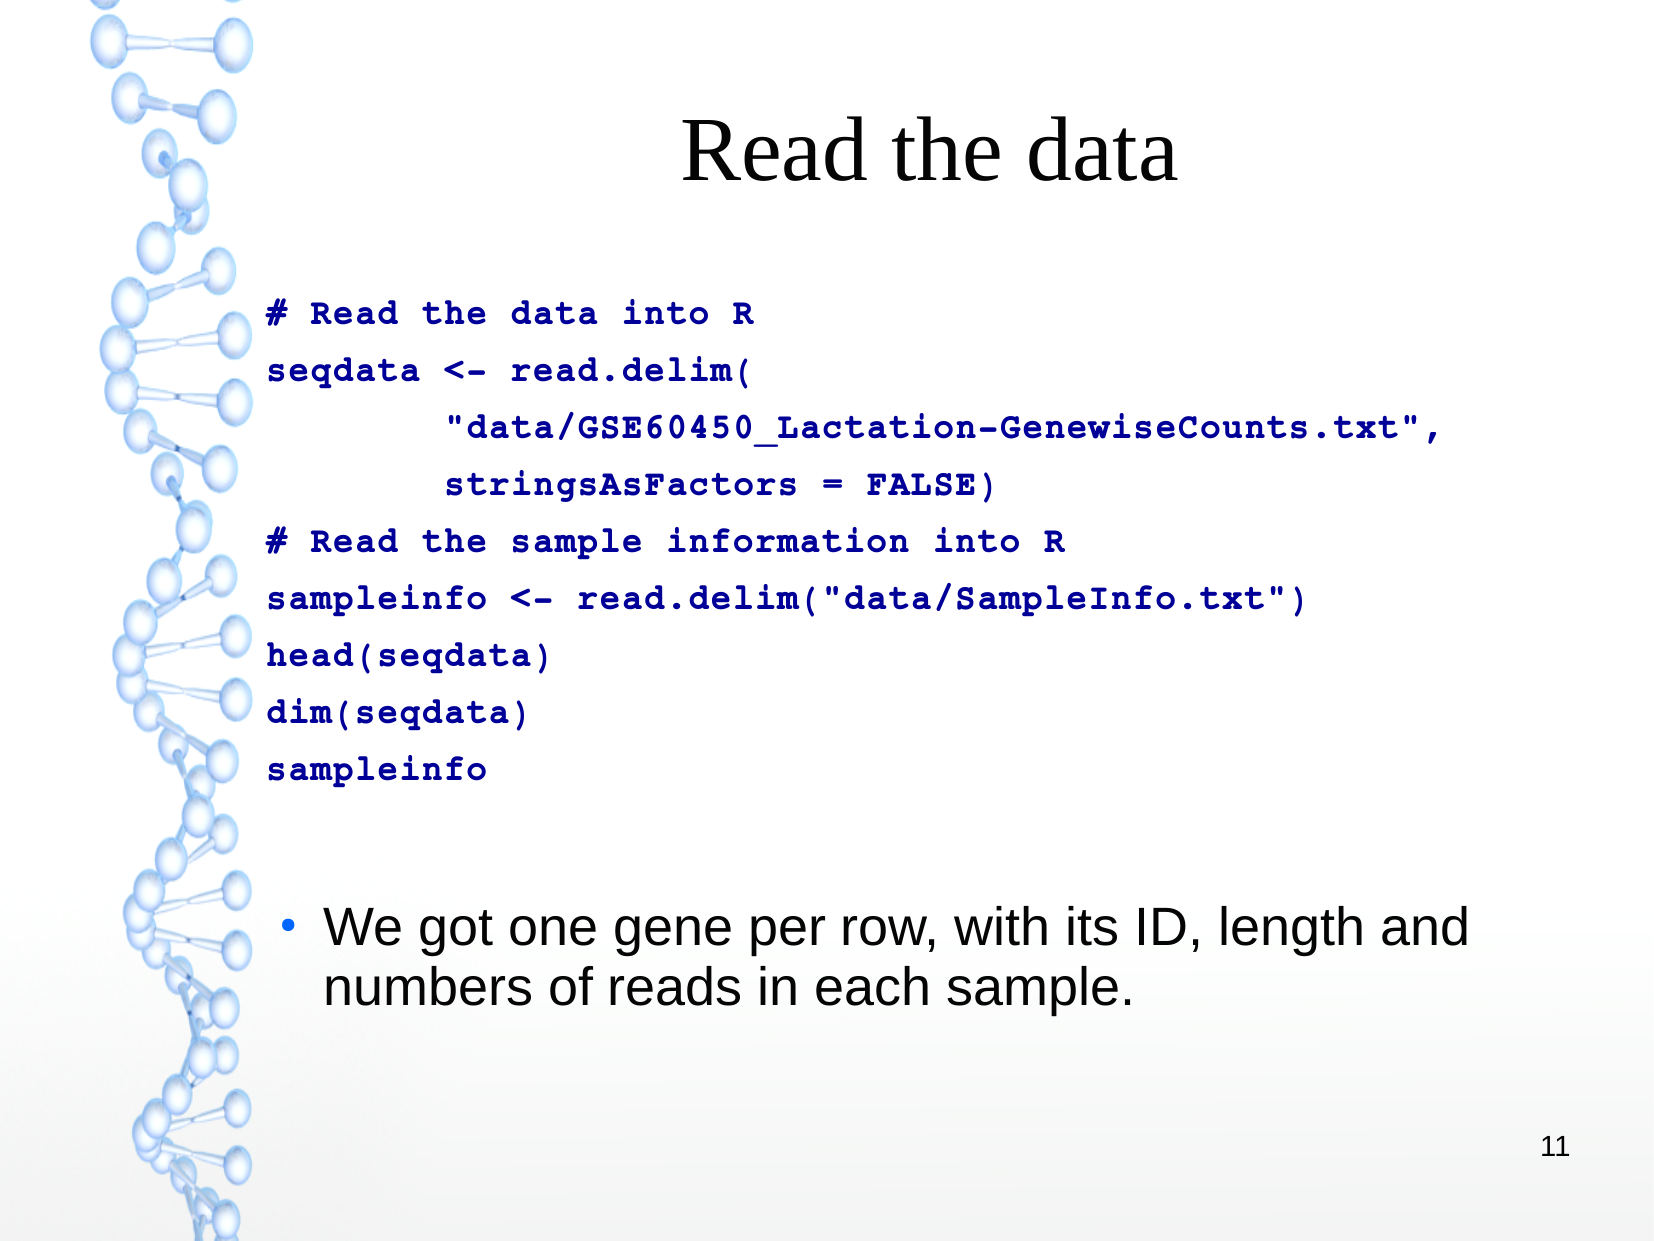

# Read the data
# Read the data into R
seqdata <- read.delim(
 "data/GSE60450_Lactation-GenewiseCounts.txt",
 stringsAsFactors = FALSE)
# Read the sample information into R
sampleinfo <- read.delim("data/SampleInfo.txt")
head(seqdata)
dim(seqdata)
sampleinfo
We got one gene per row, with its ID, length and numbers of reads in each sample.
11